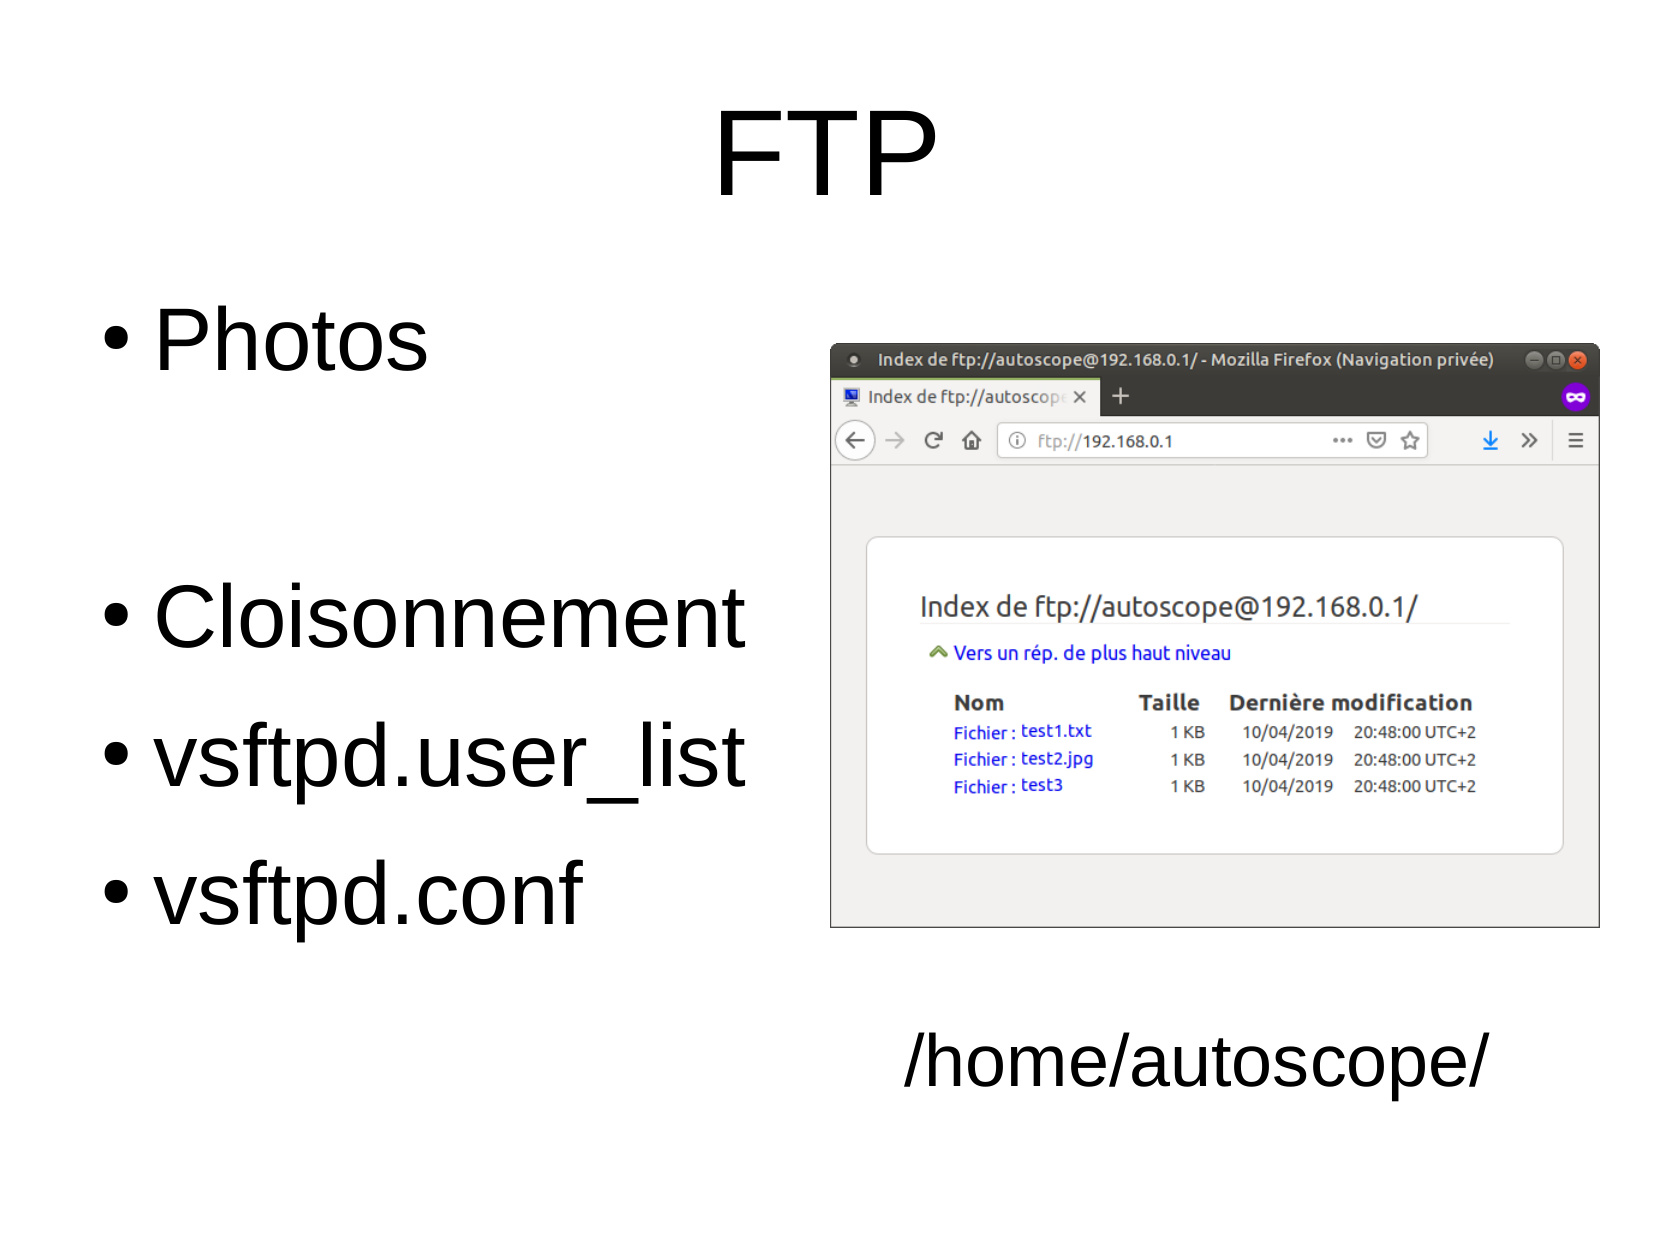

# FTP
Photos
Cloisonnement
vsftpd.user_list
vsftpd.conf
/home/autoscope/